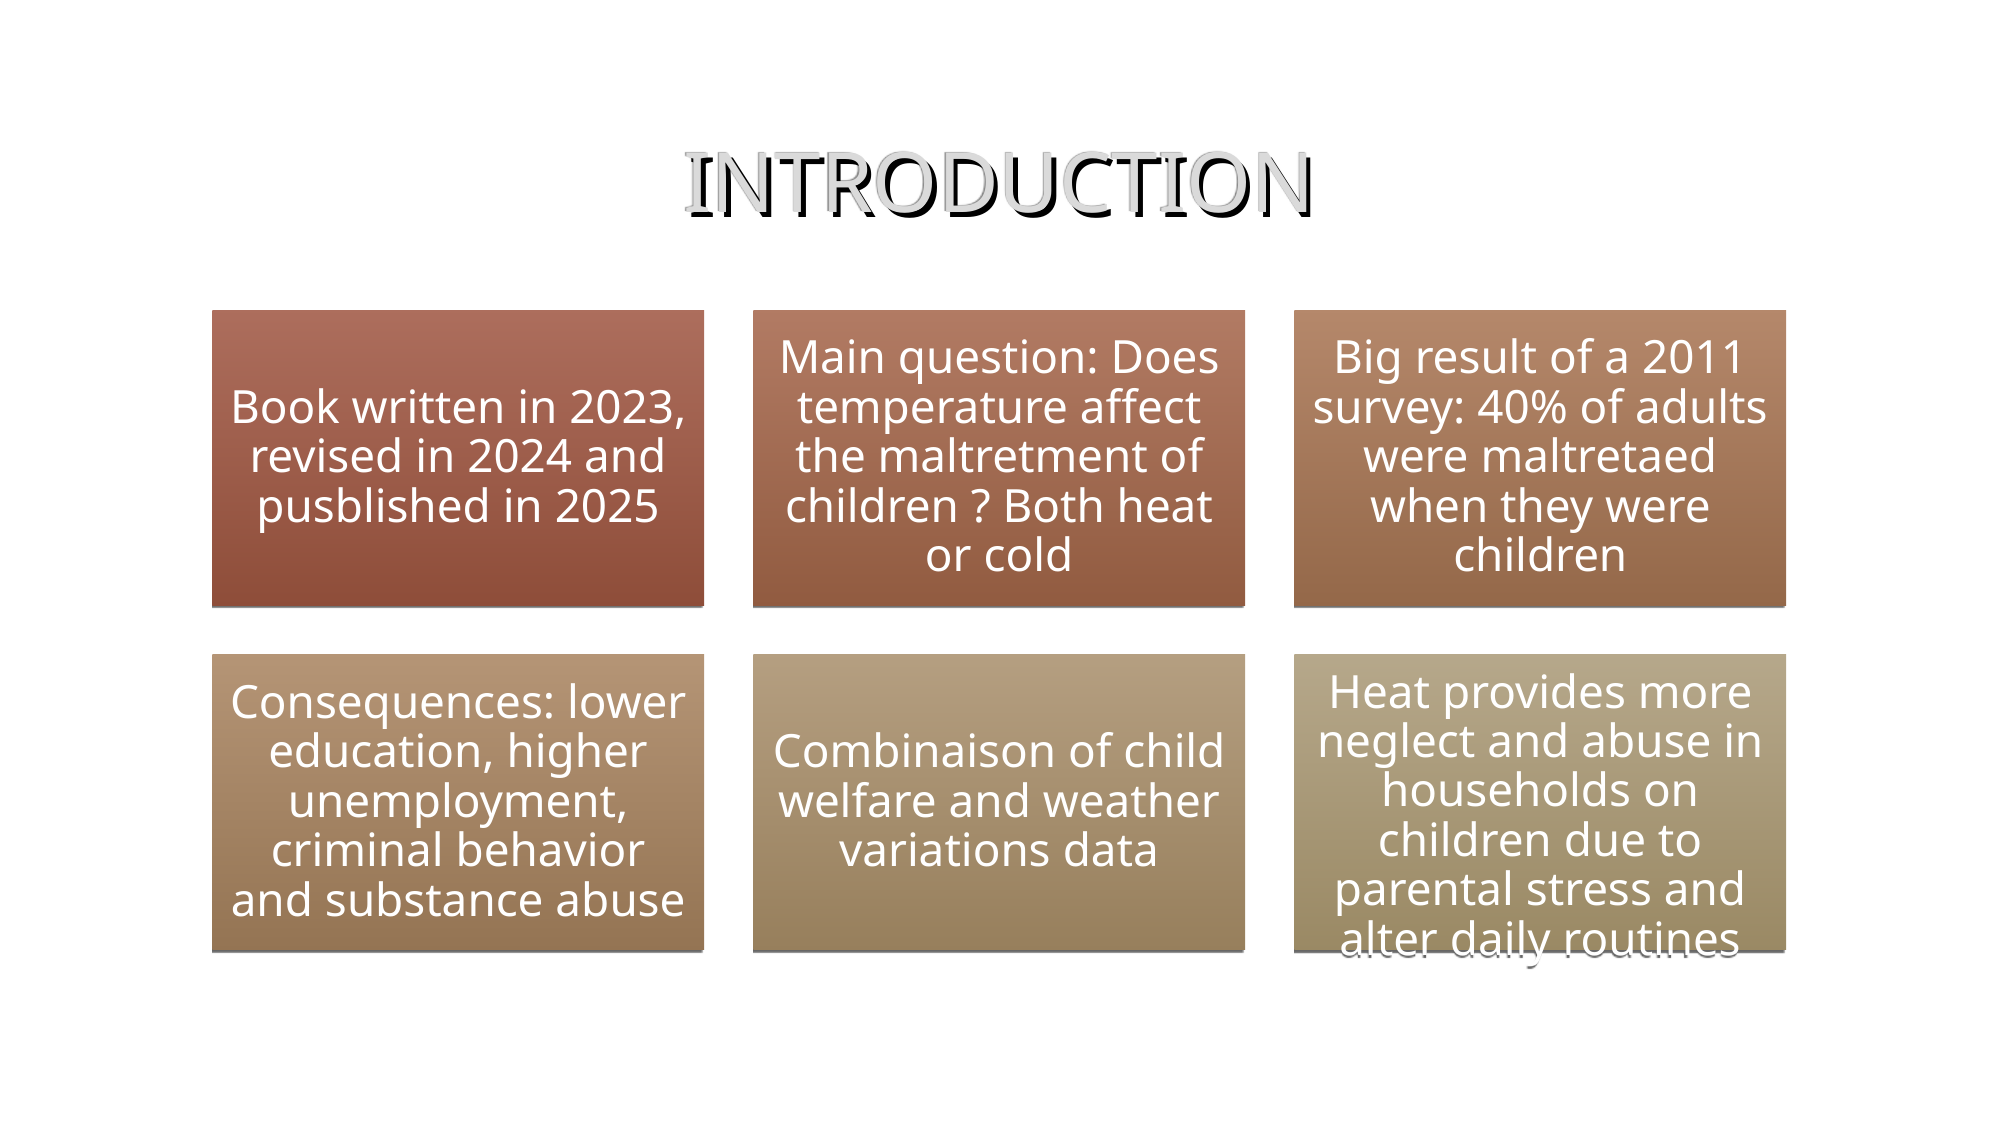

# INTRODUCTION
Book written in 2023, revised in 2024 and pusblished in 2025
Main question: Does temperature affect the maltretment of children ? Both heat or cold
Big result of a 2011 survey: 40% of adults were maltretaed when they were children
Consequences: lower education, higher unemployment, criminal behavior and substance abuse
Combinaison of child welfare and weather variations data
Heat provides more neglect and abuse in households on children due to parental stress and alter daily routines